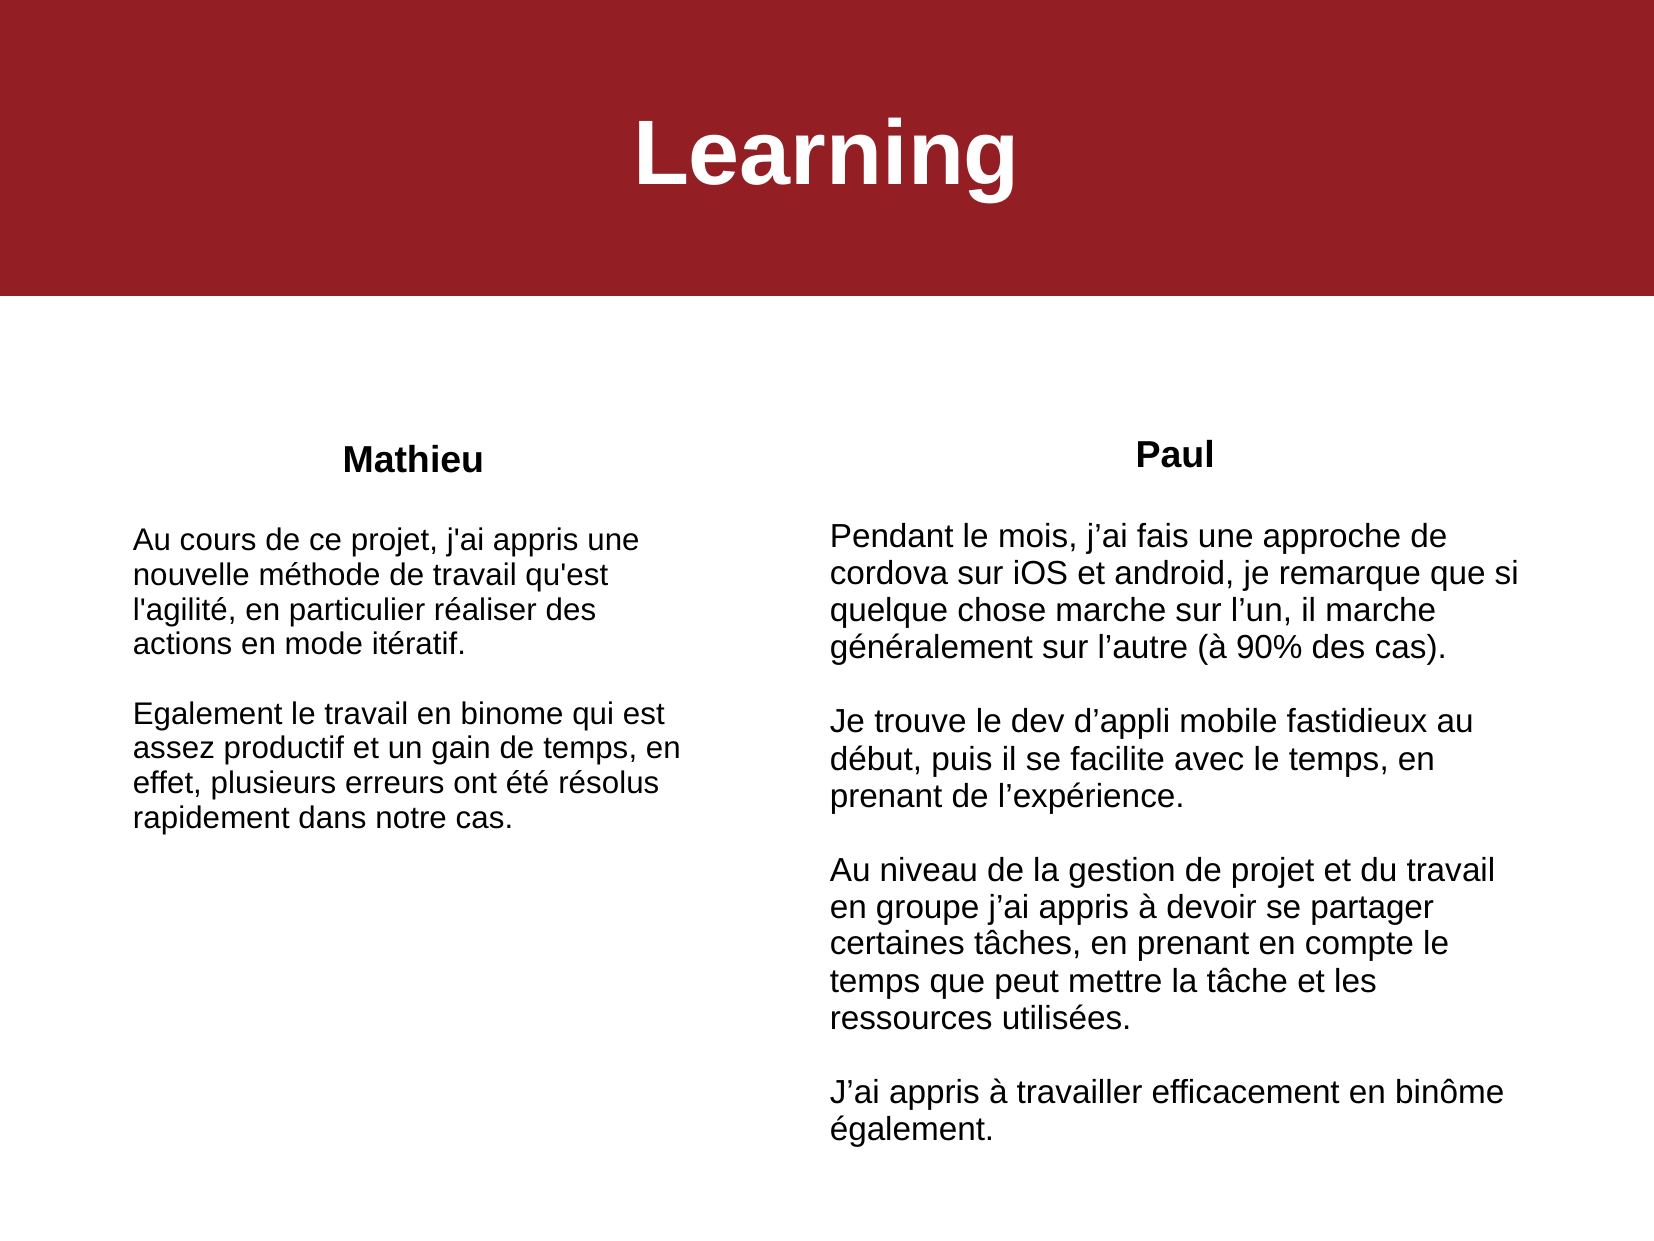

# Learning
Paul
Pendant le mois, j’ai fais une approche de cordova sur iOS et android, je remarque que si quelque chose marche sur l’un, il marche généralement sur l’autre (à 90% des cas).
Je trouve le dev d’appli mobile fastidieux au début, puis il se facilite avec le temps, en prenant de l’expérience.
Au niveau de la gestion de projet et du travail en groupe j’ai appris à devoir se partager certaines tâches, en prenant en compte le temps que peut mettre la tâche et les ressources utilisées.
J’ai appris à travailler efficacement en binôme également.
Mathieu
Au cours de ce projet, j'ai appris une nouvelle méthode de travail qu'est l'agilité, en particulier réaliser des actions en mode itératif.
Egalement le travail en binome qui est assez productif et un gain de temps, en effet, plusieurs erreurs ont été résolus rapidement dans notre cas.